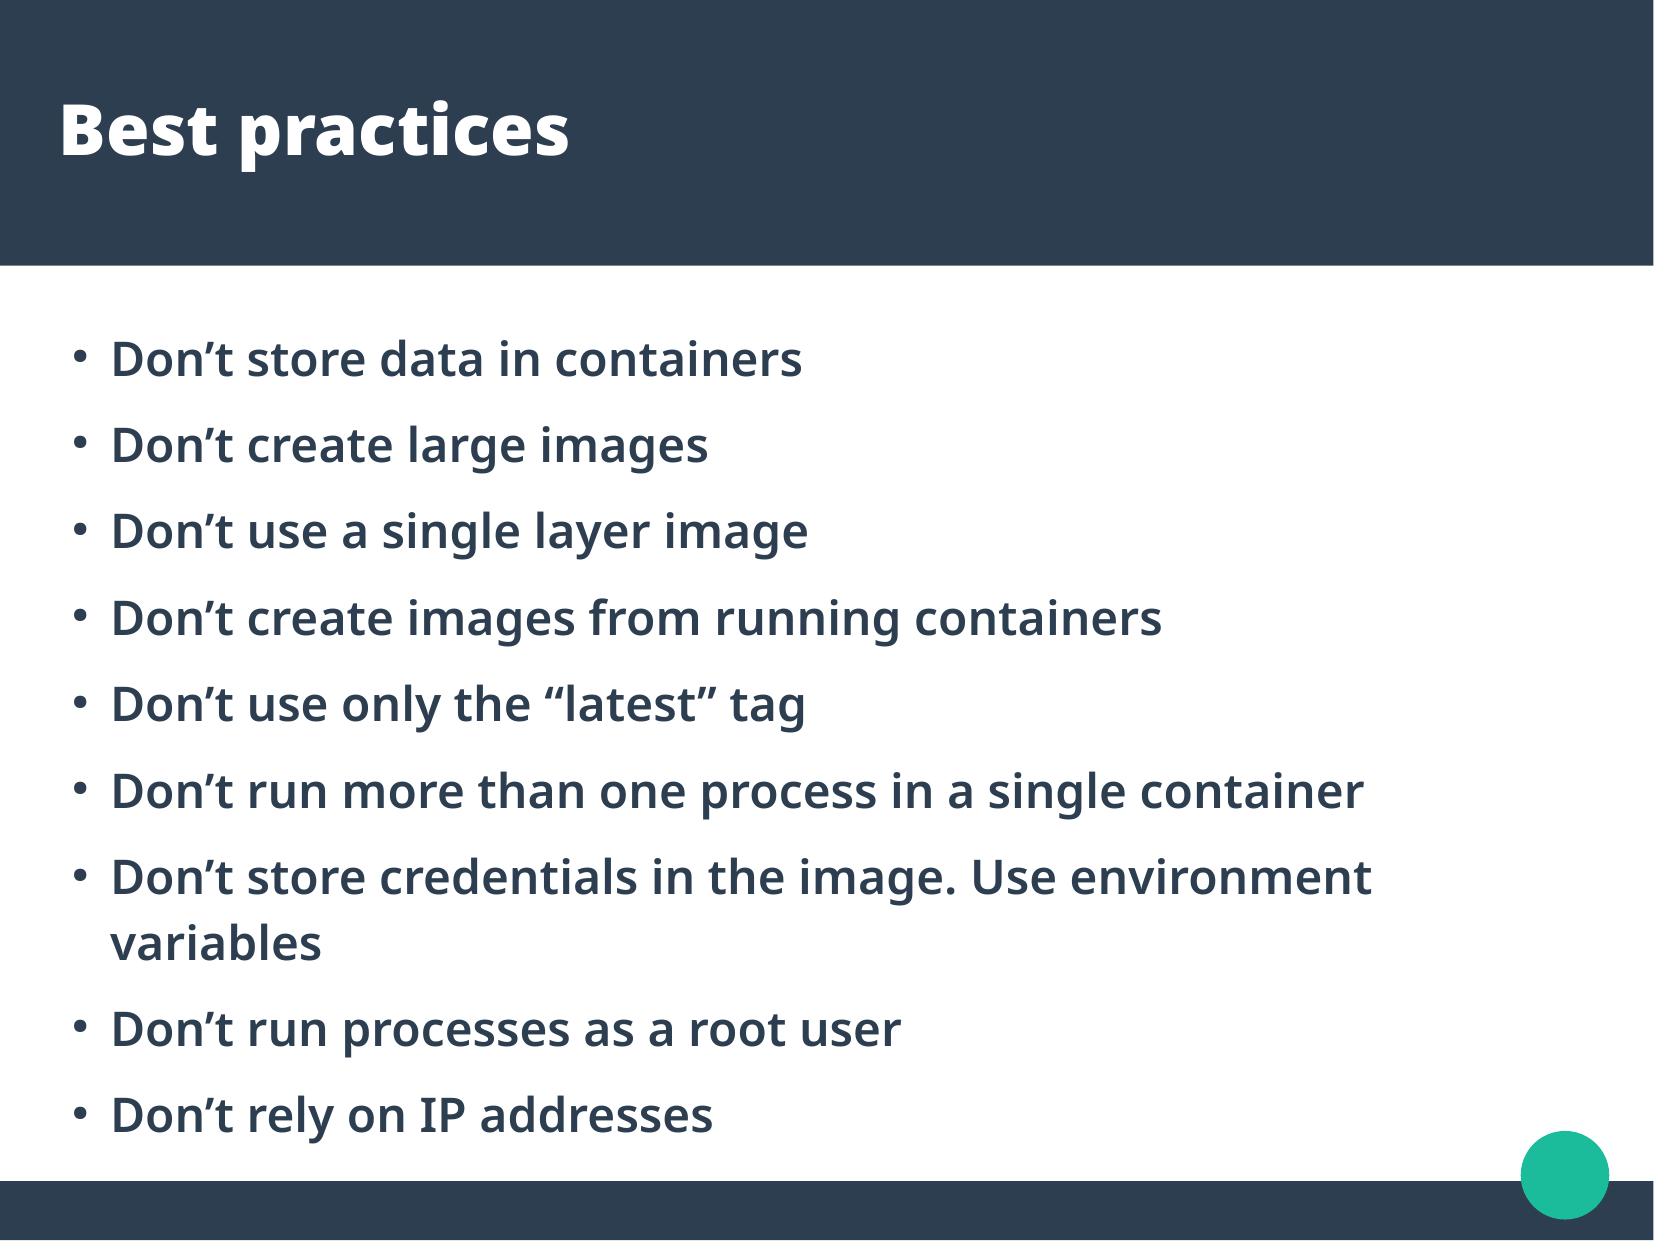

# Best practices
Don’t store data in containers
Don’t create large images
Don’t use a single layer image
Don’t create images from running containers
Don’t use only the “latest” tag
Don’t run more than one process in a single container
Don’t store credentials in the image. Use environment variables
Don’t run processes as a root user
Don’t rely on IP addresses